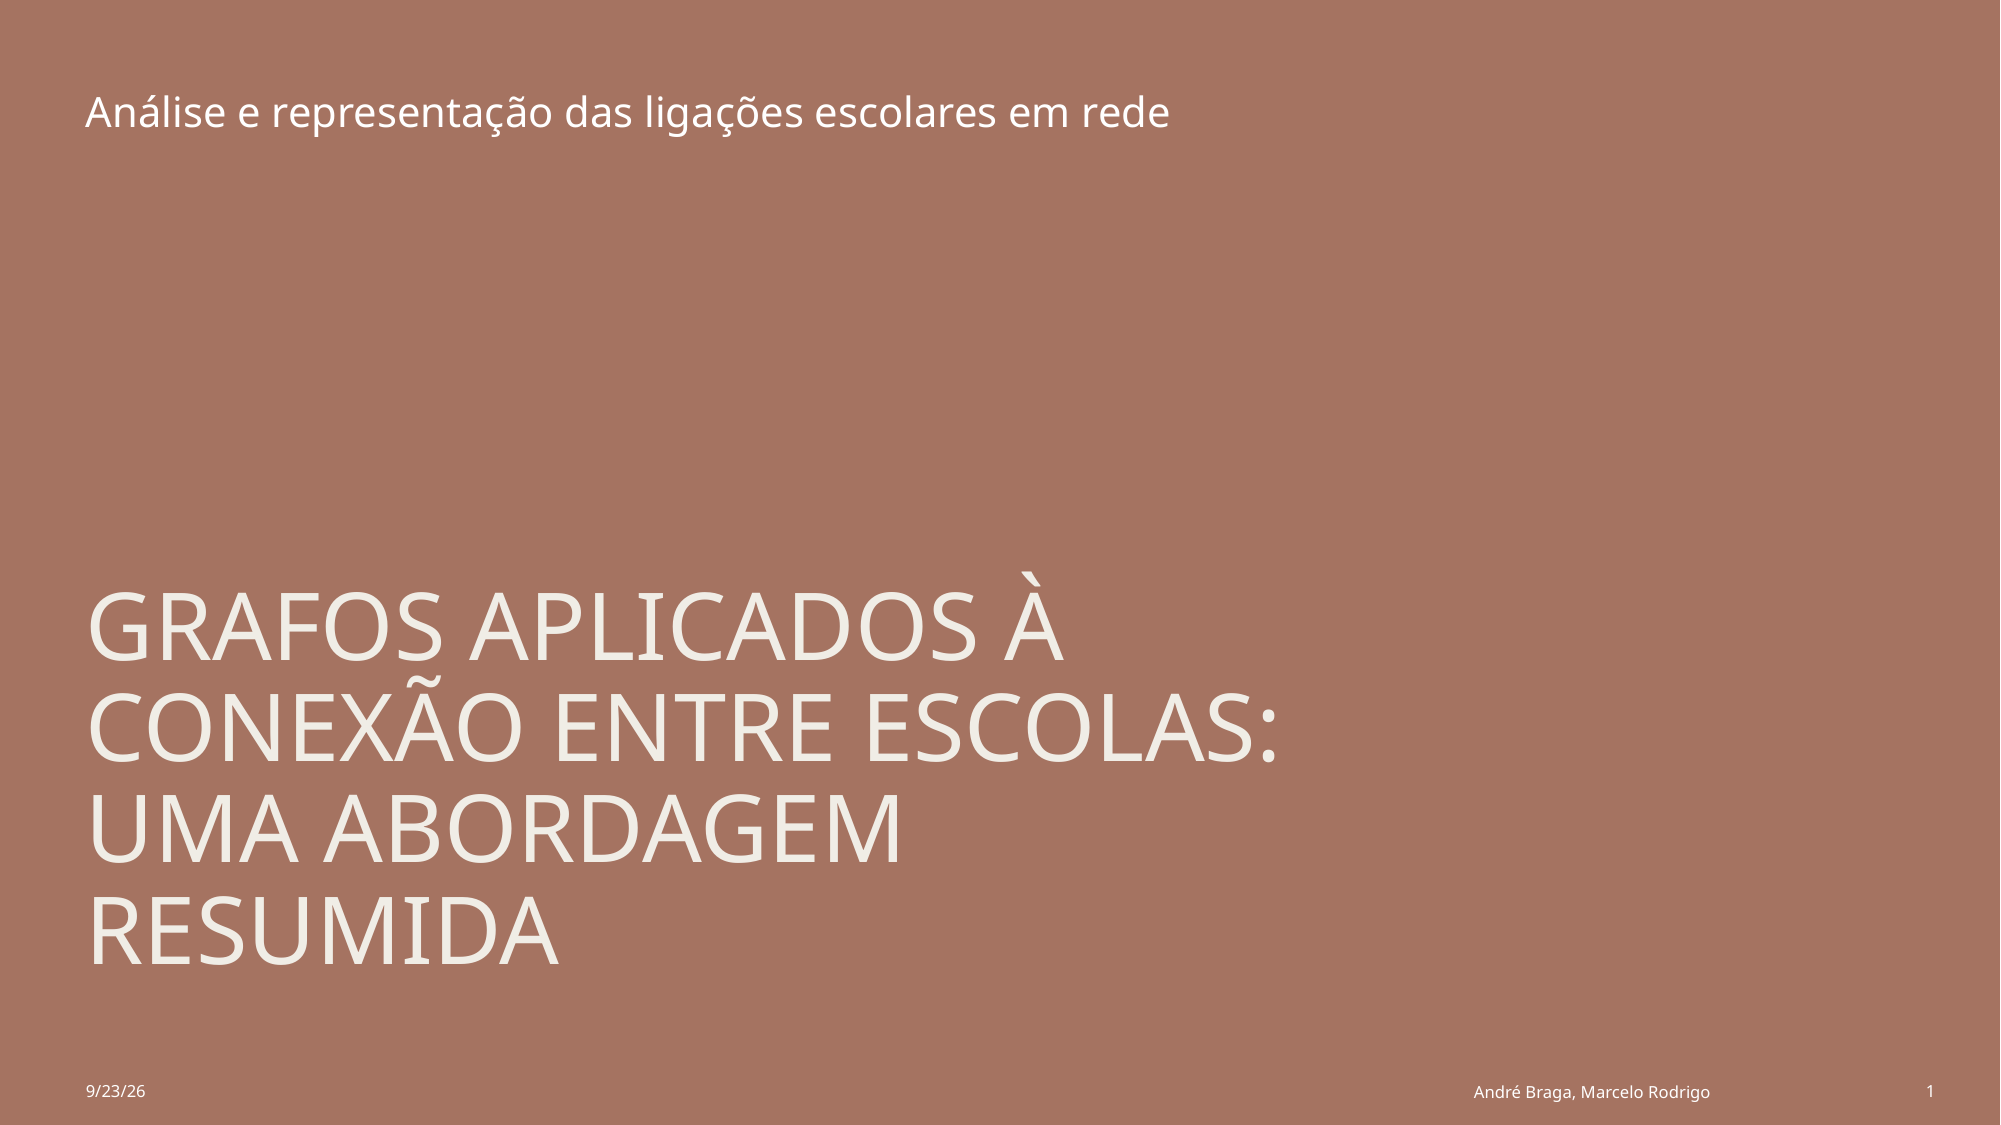

Análise e representação das ligações escolares em rede
# Grafos Aplicados à Conexão Entre Escolas: Uma Abordagem Resumida
André Braga, Marcelo Rodrigo